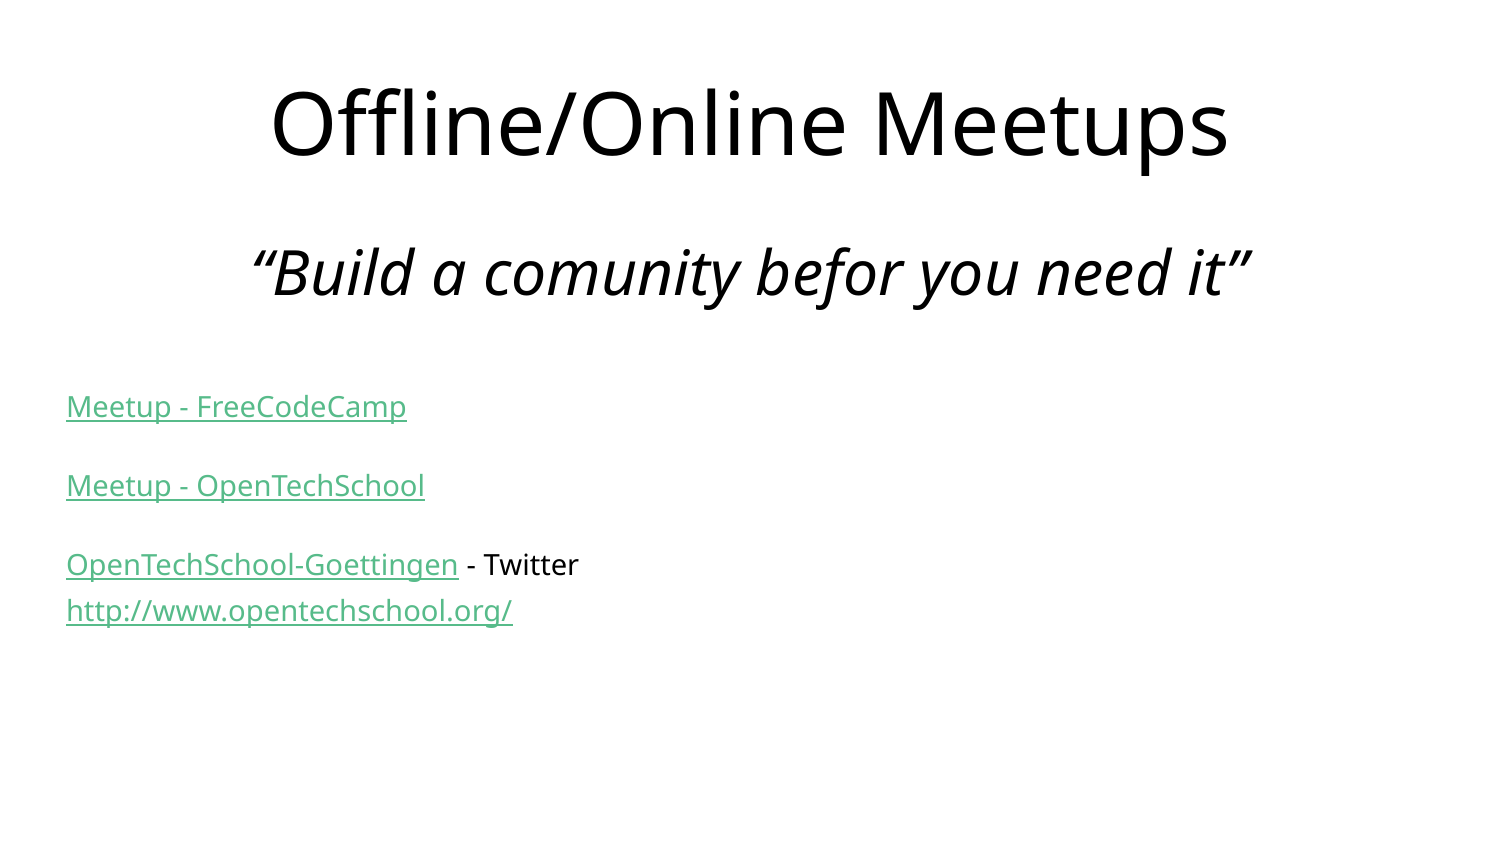

# Offline/Online Meetups
“Build a comunity befor you need it”
Meetup - FreeCodeCamp
Meetup - OpenTechSchool
OpenTechSchool-Goettingen - Twitter http://www.opentechschool.org/